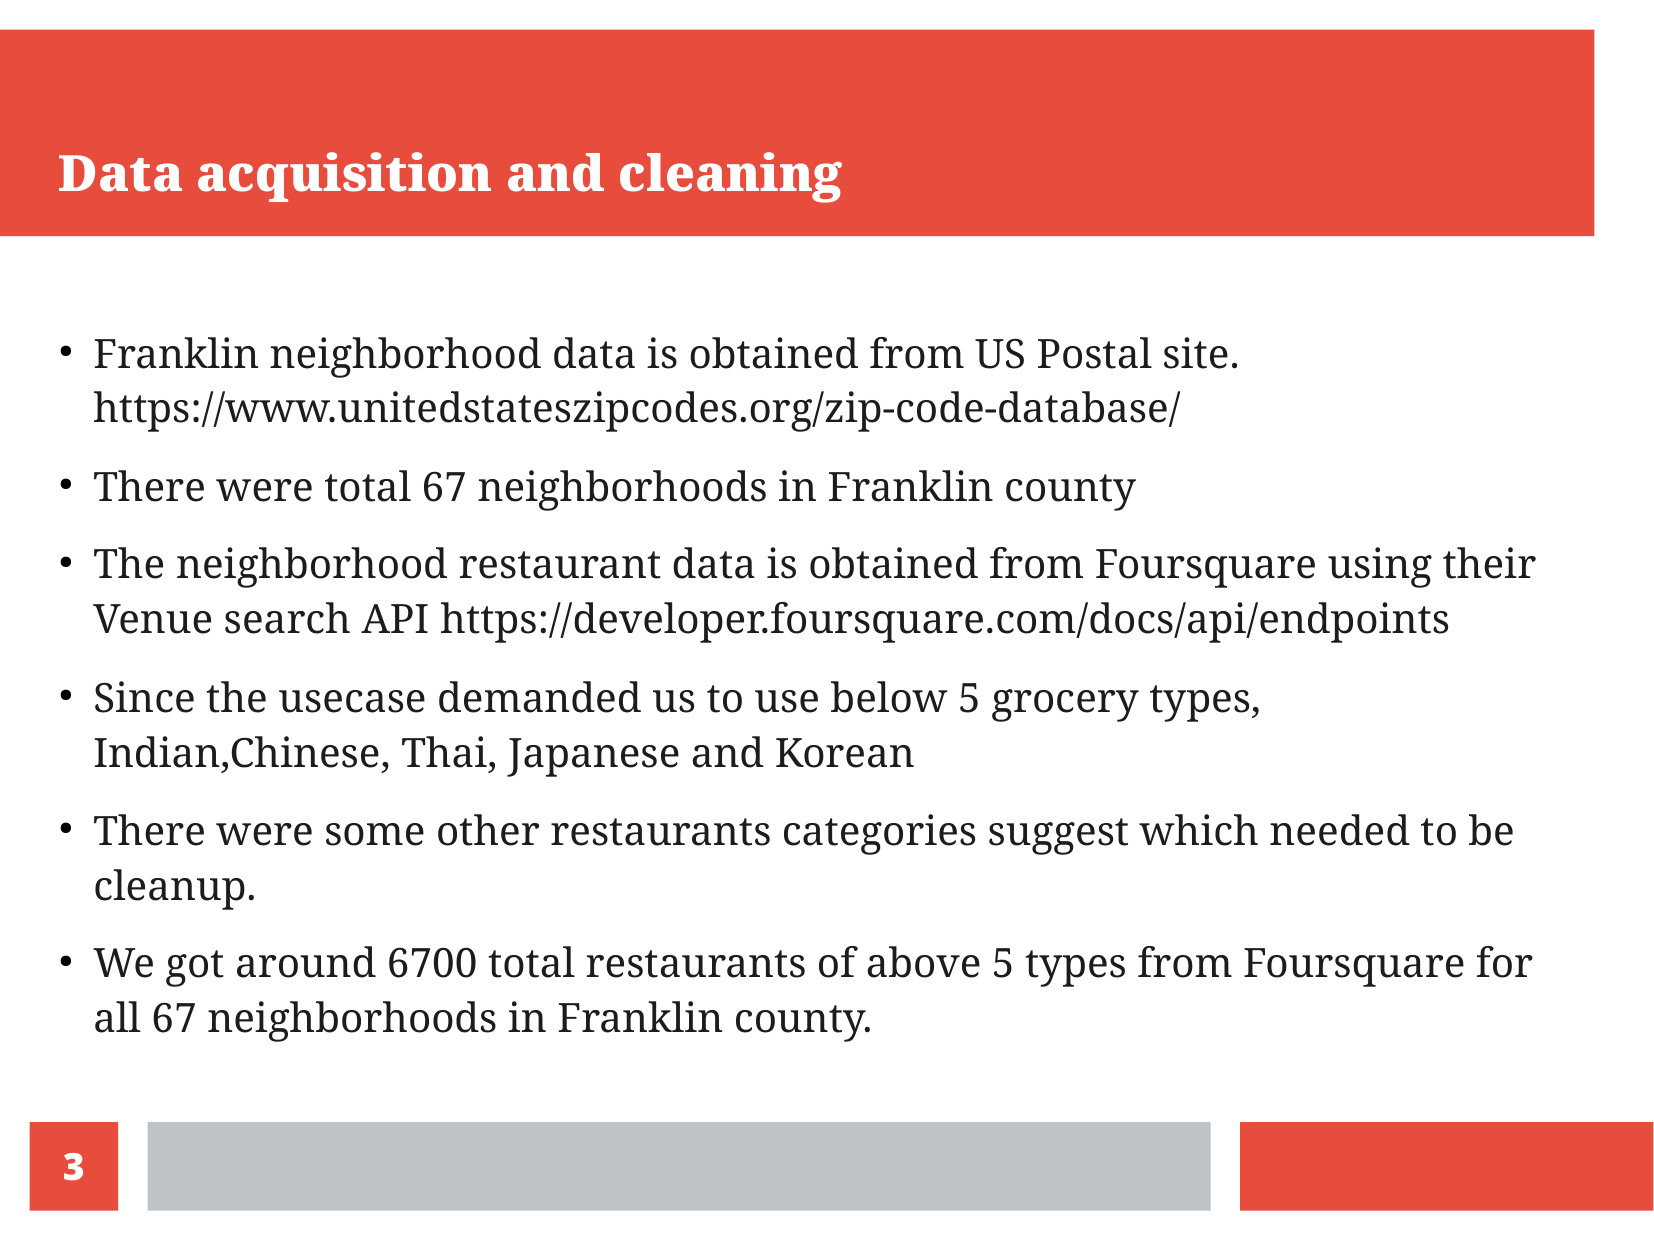

# Data acquisition and cleaning
Franklin neighborhood data is obtained from US Postal site. https://www.unitedstateszipcodes.org/zip-code-database/
There were total 67 neighborhoods in Franklin county
The neighborhood restaurant data is obtained from Foursquare using their Venue search API https://developer.foursquare.com/docs/api/endpoints
Since the usecase demanded us to use below 5 grocery types, Indian,Chinese, Thai, Japanese and Korean
There were some other restaurants categories suggest which needed to be cleanup.
We got around 6700 total restaurants of above 5 types from Foursquare for all 67 neighborhoods in Franklin county.
3